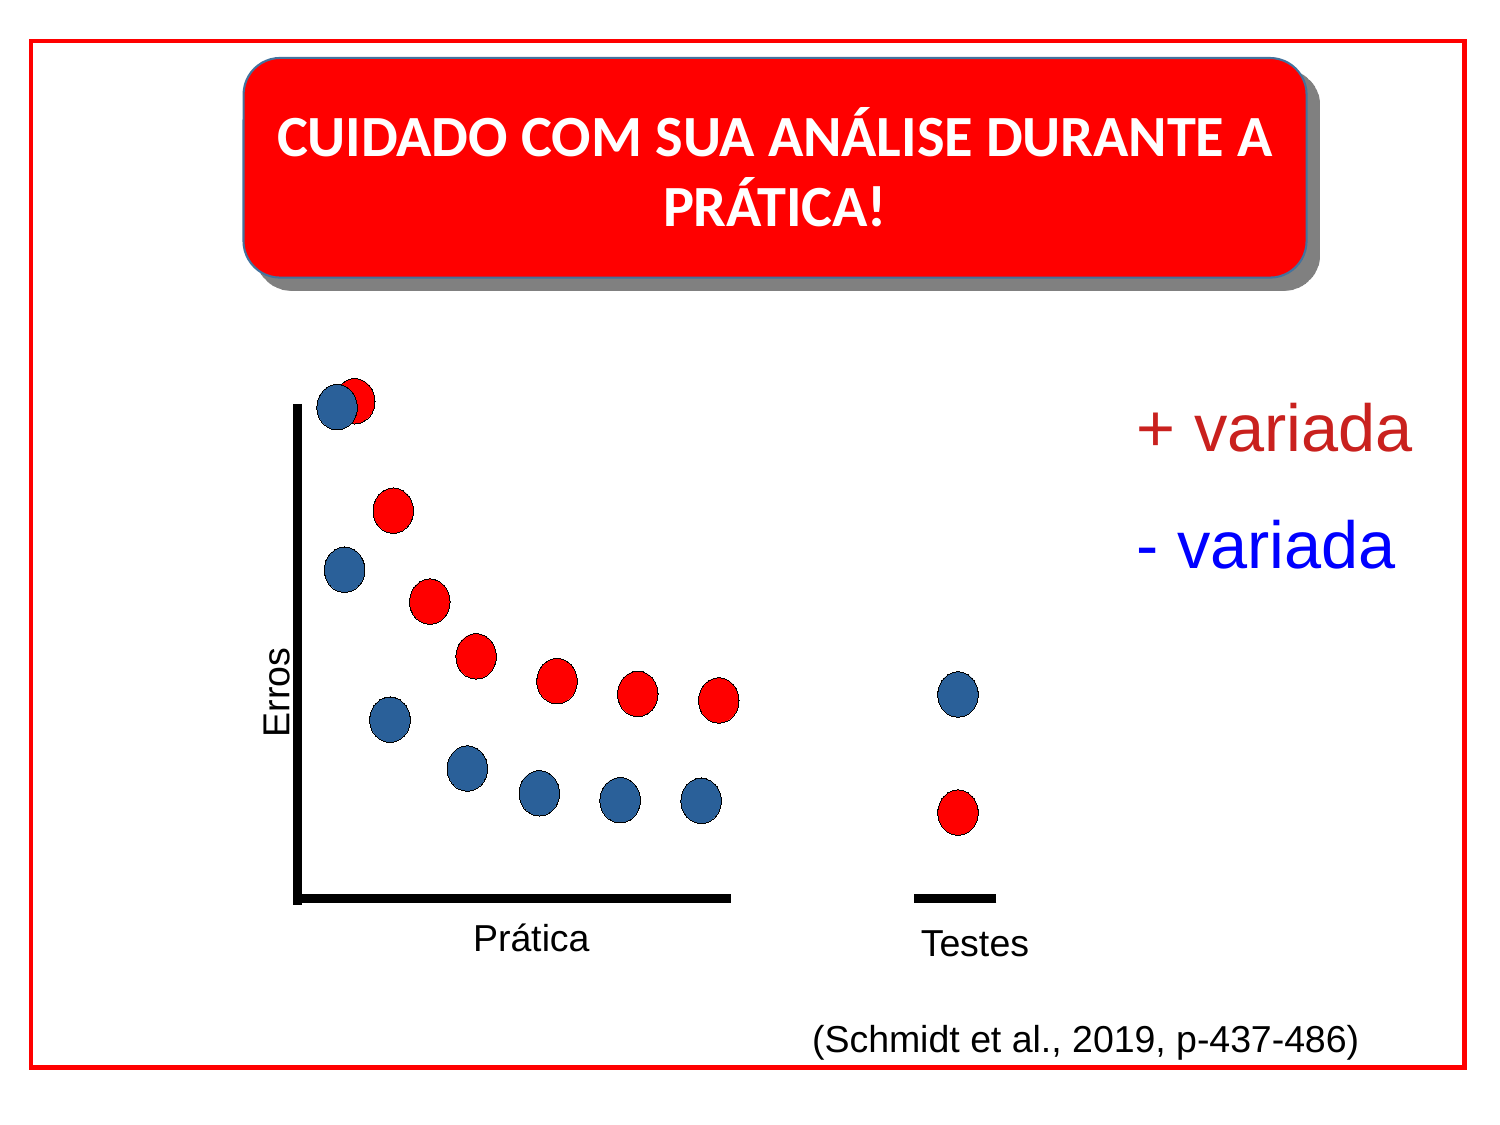

CUIDADO COM SUA ANÁLISE DURANTE A PRÁTICA!
+ variada
- variada
Erros
Prática
Testes
(Schmidt et al., 2019, p-437-486)